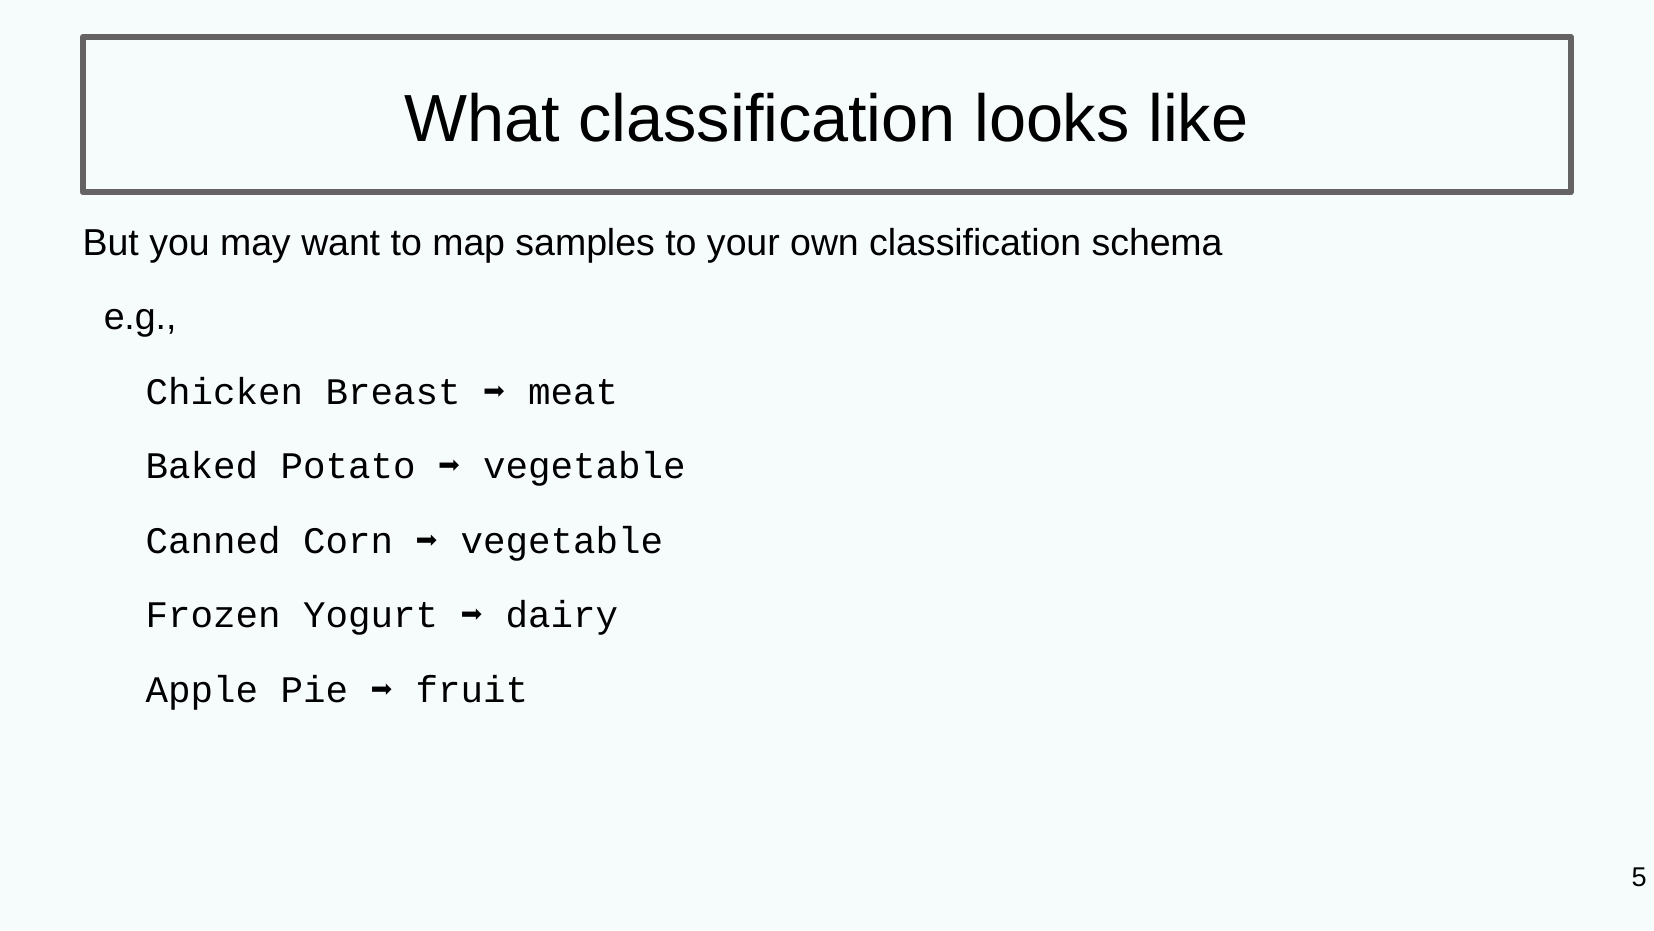

What classification looks like
But you may want to map samples to your own classification schema
 e.g.,
 Chicken Breast ➡ meat
 Baked Potato ➡ vegetable
 Canned Corn ➡ vegetable
 Frozen Yogurt ➡ dairy
 Apple Pie ➡ fruit